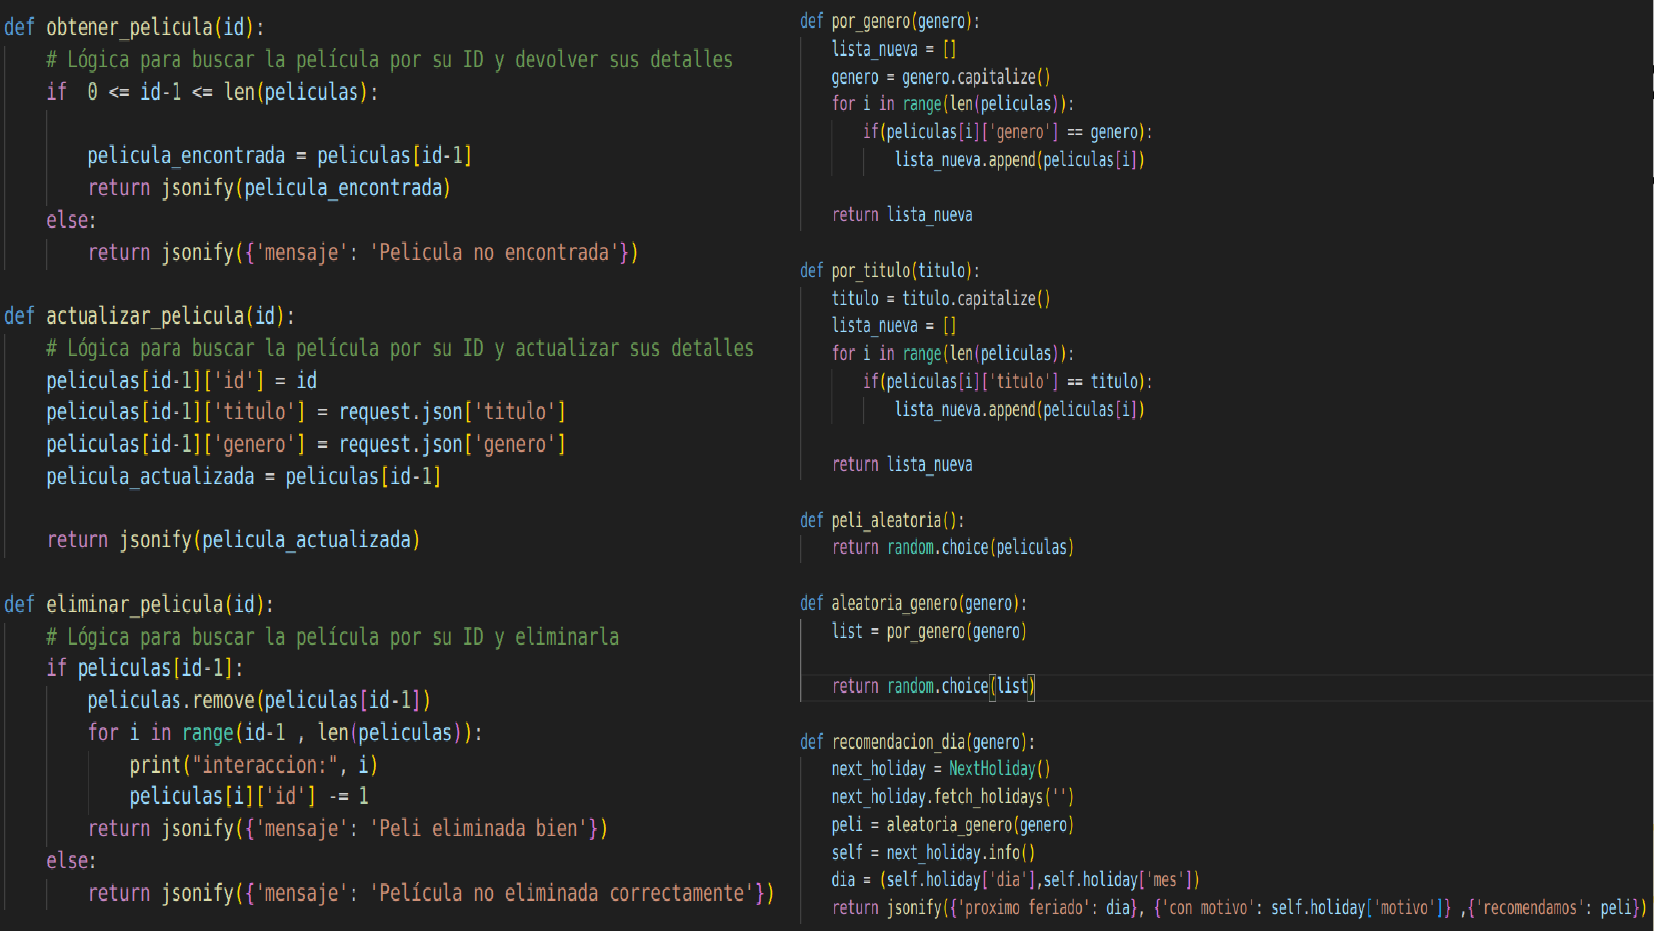

# Aquí está el código de
como implementamos
la primera parte de
nuestra API.